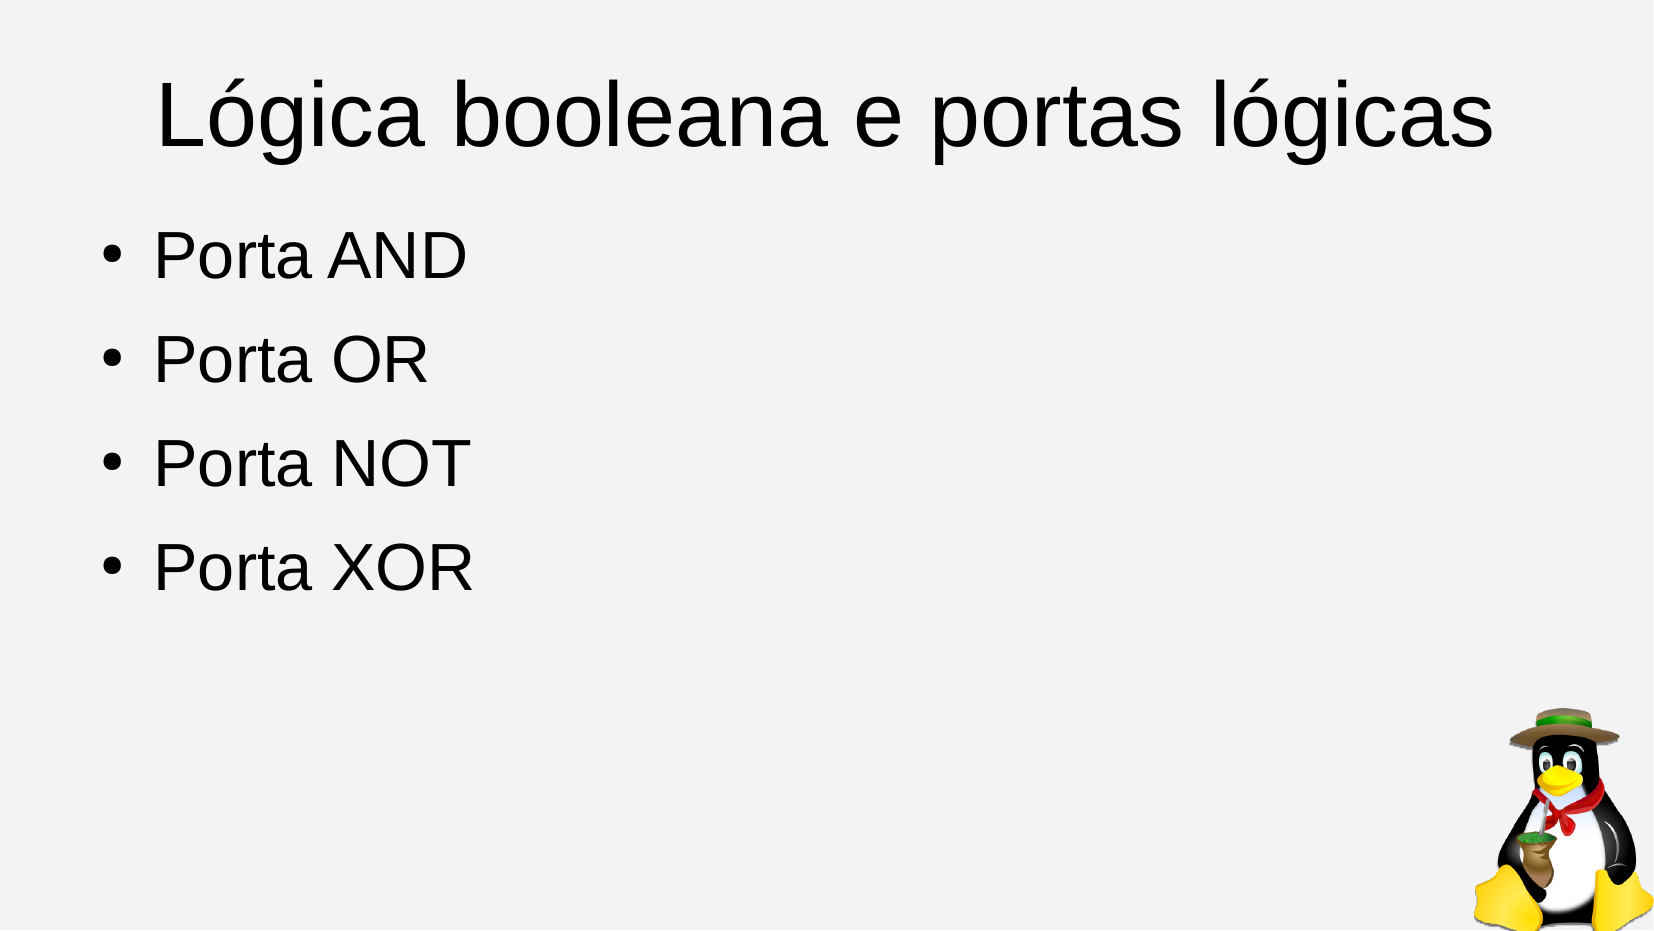

# Lógica booleana e portas lógicas
Porta AND
Porta OR
Porta NOT
Porta XOR